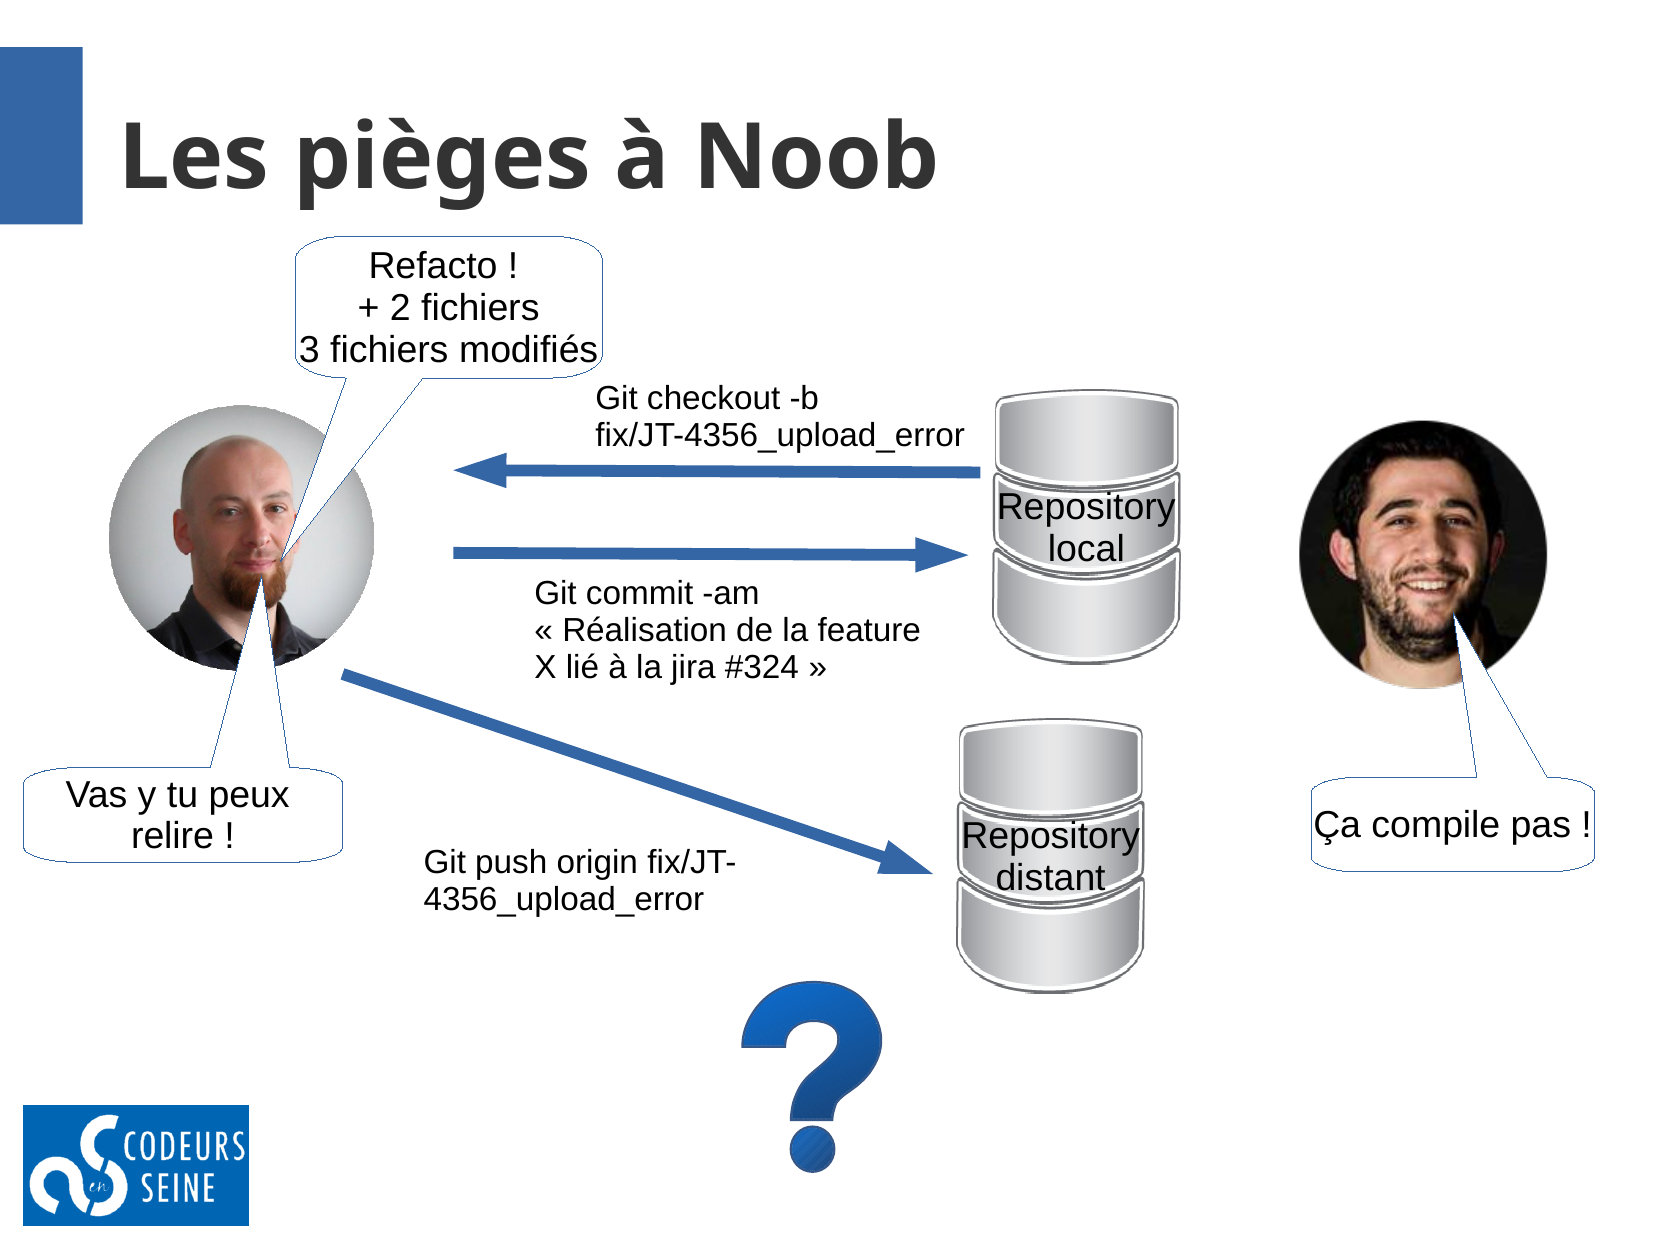

# Les pièges à Noob
Refacto !
+ 2 fichiers
3 fichiers modifiés
Git checkout -b
fix/JT-4356_upload_error
Repository
local
Git commit -am
« Réalisation de la feature X lié à la jira #324 »
Repository
distant
Vas y tu peux
relire !
Ça compile pas !
Git push origin fix/JT-4356_upload_error